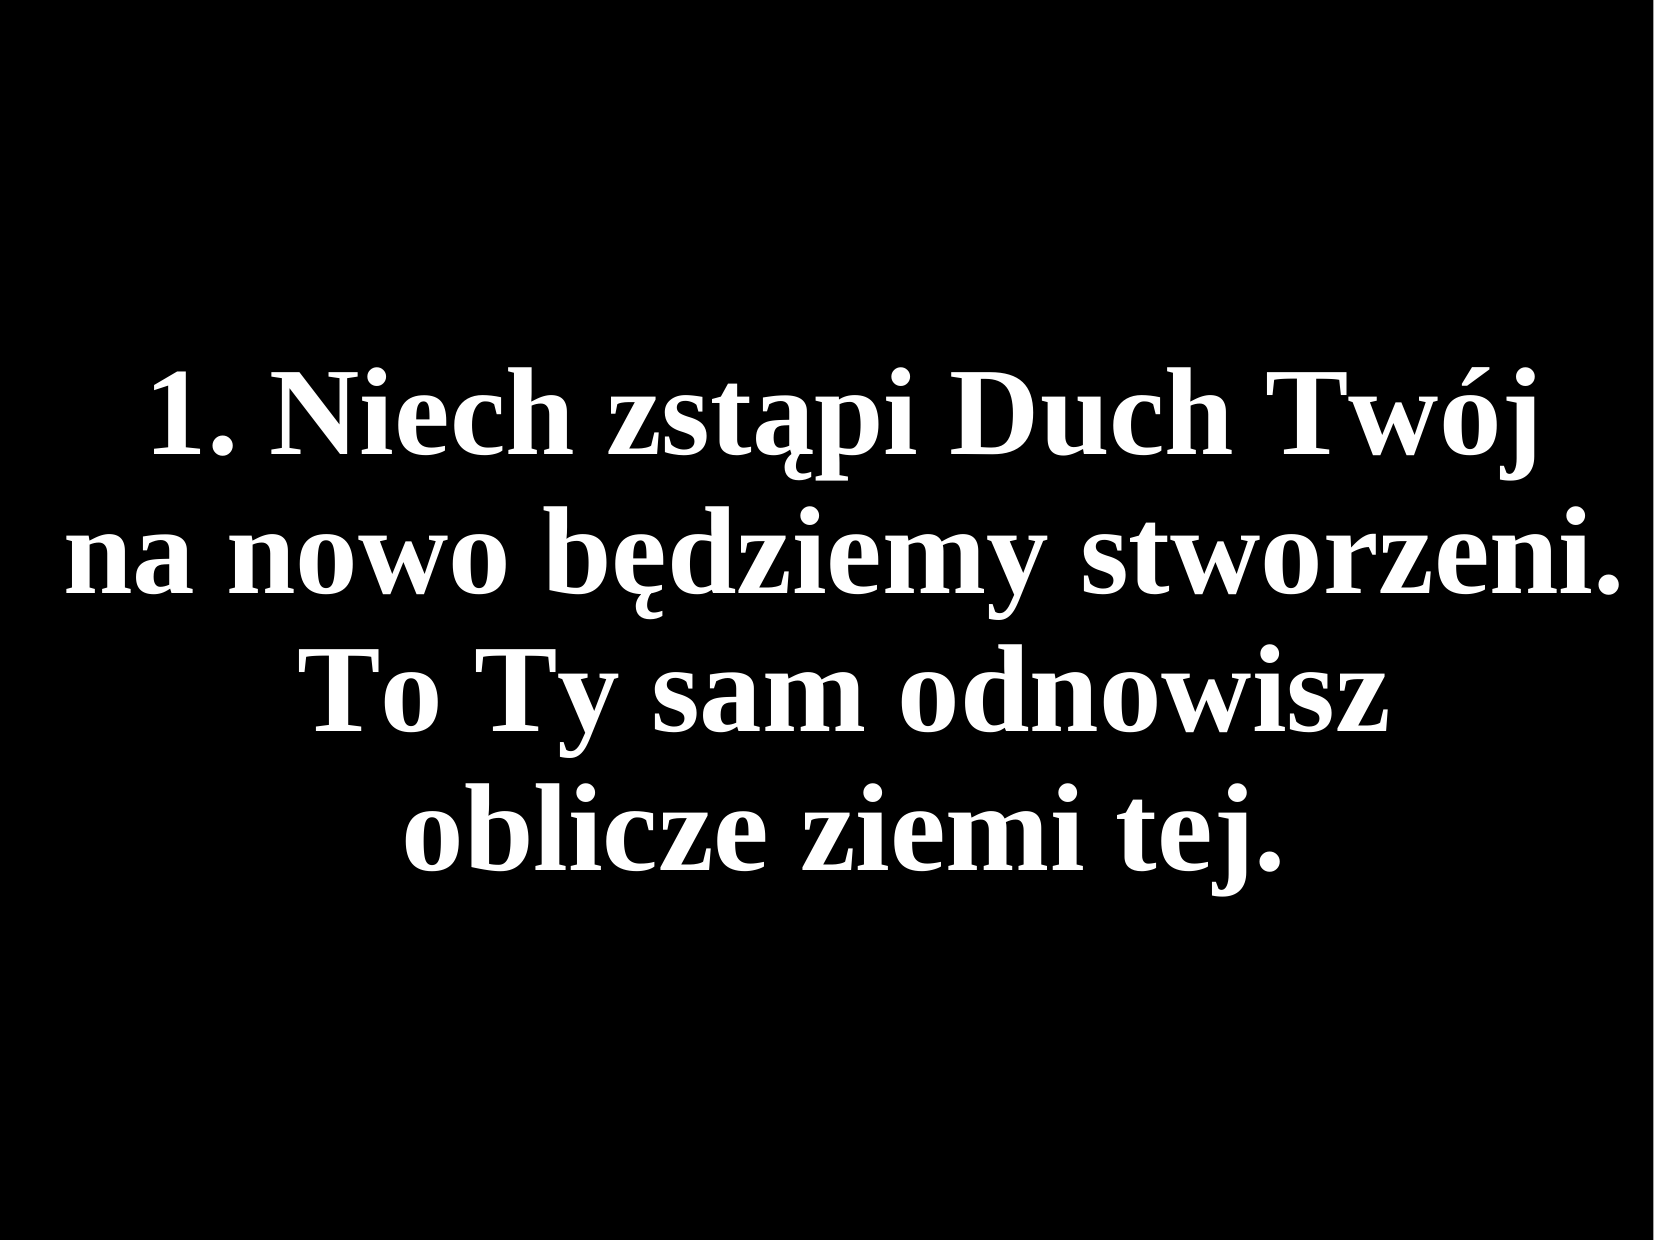

# 1. Niech zstąpi Duch Twój
na nowo będziemy stworzeni.
To Ty sam odnowisz
oblicze ziemi tej.